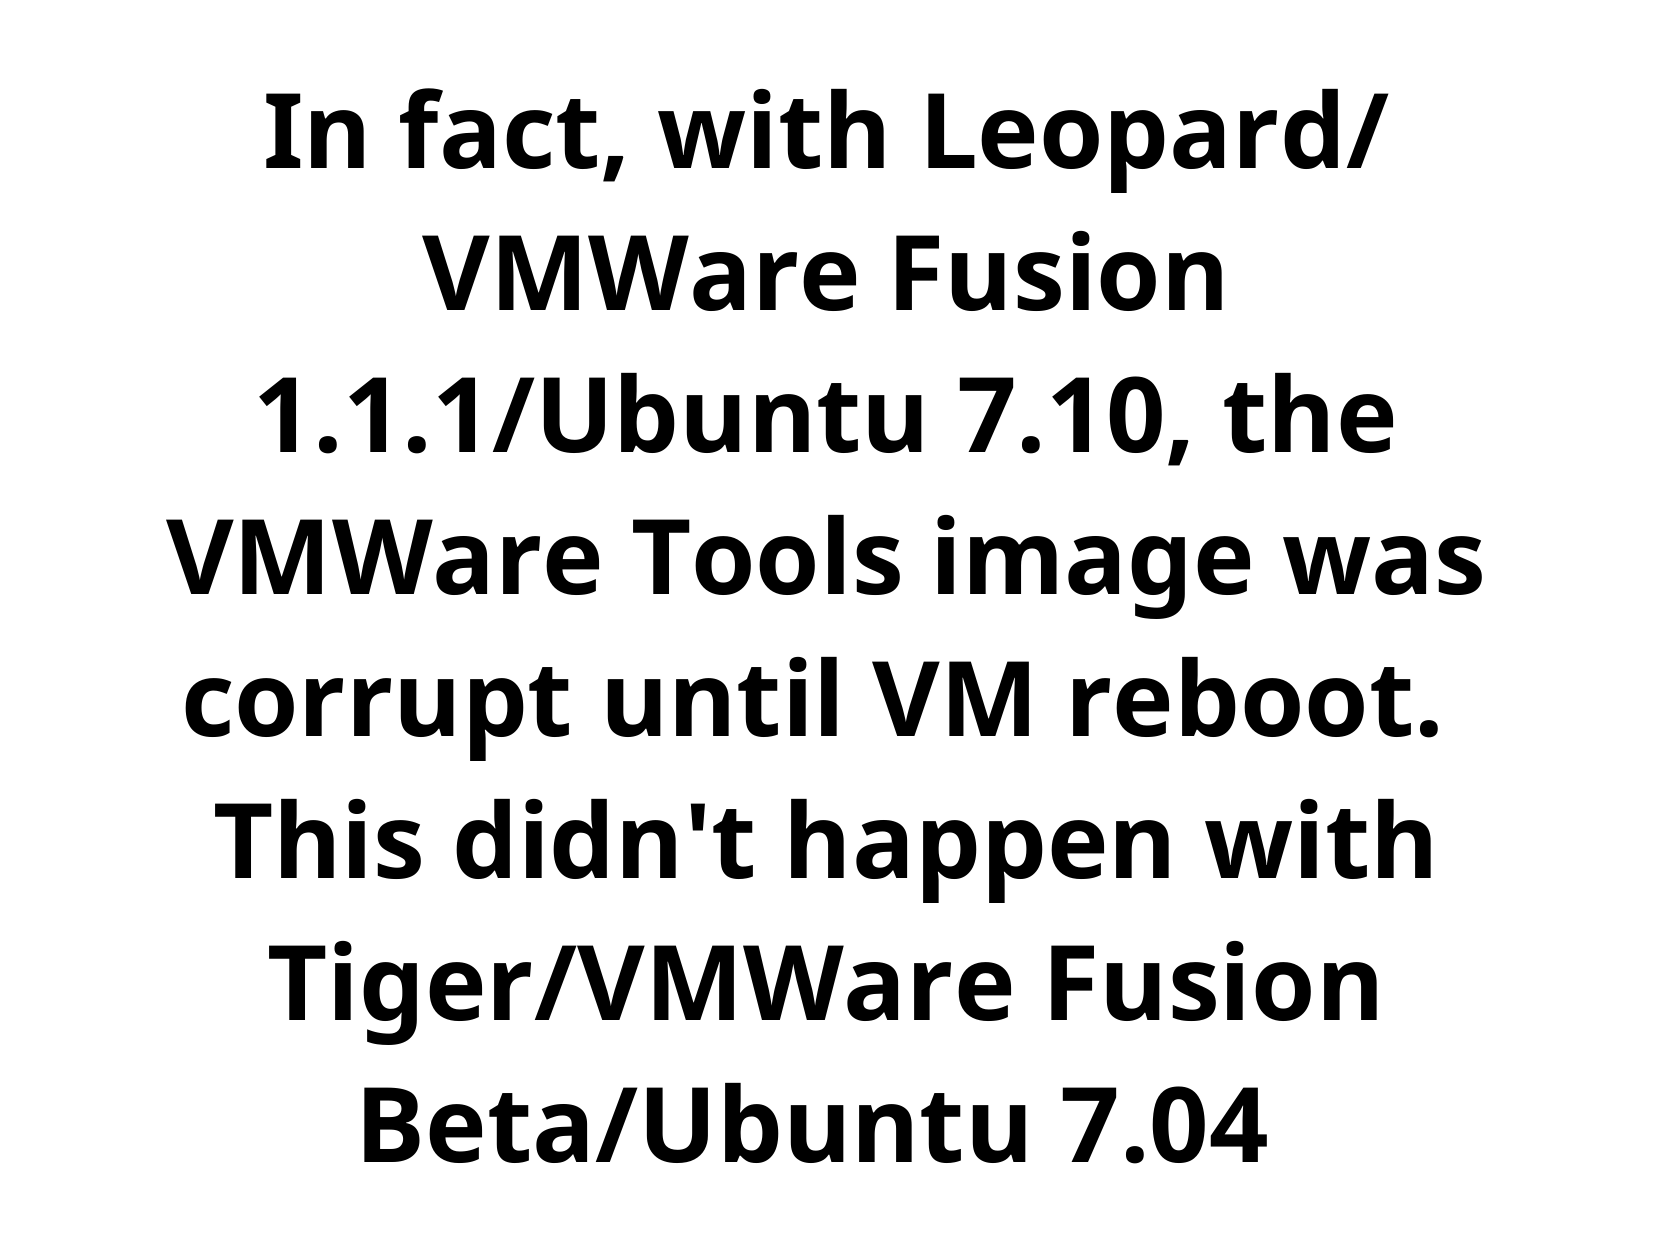

# In fact, with Leopard/ VMWare Fusion 1.1.1/Ubuntu 7.10, the VMWare Tools image was corrupt until VM reboot. This didn't happen with Tiger/VMWare Fusion Beta/Ubuntu 7.04